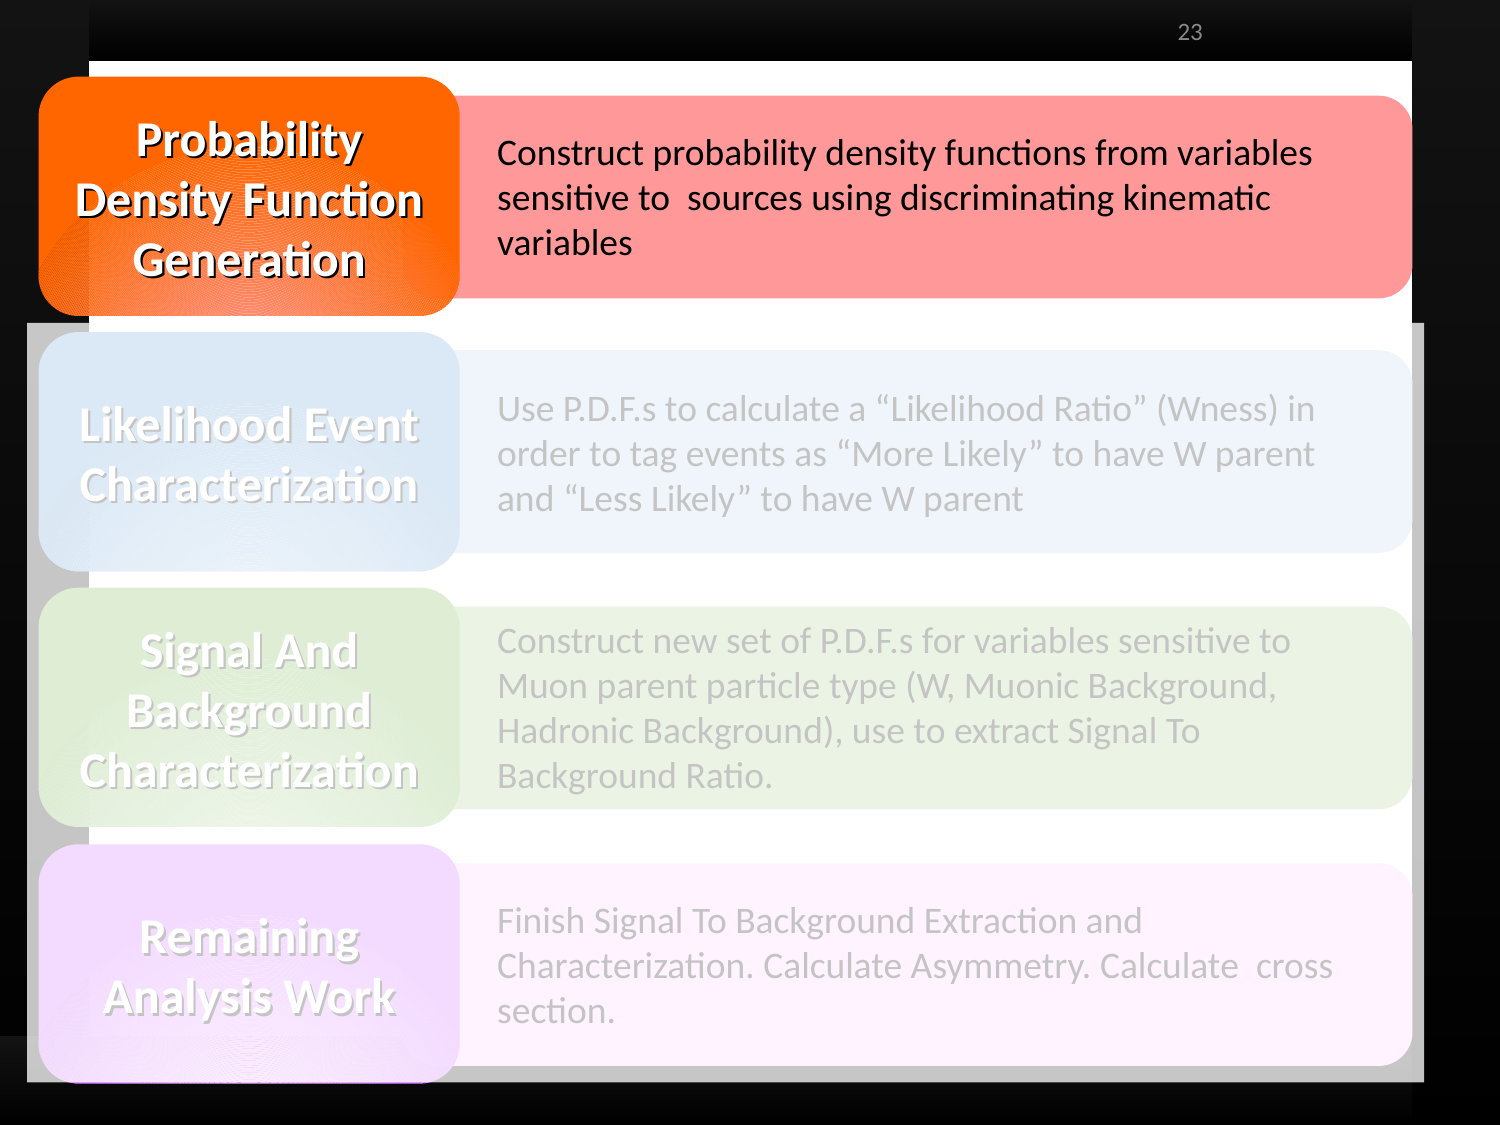

22
Probability Density Function Generation
Construct probability density functions from variables sensitive to sources using discriminating kinematic variables
Likelihood Event Characterization
Use P.D.F.s to calculate a “Likelihood Ratio” (Wness) in order to tag events as “More Likely” to have W parent and “Less Likely” to have W parent
Signal And Background Characterization
Construct new set of P.D.F.s for variables sensitive to Muon parent particle type (W, Muonic Background, Hadronic Background), use to extract Signal To Background Ratio.
Remaining Analysis Work
Finish Signal To Background Extraction and Characterization. Calculate Asymmetry. Calculate cross section.